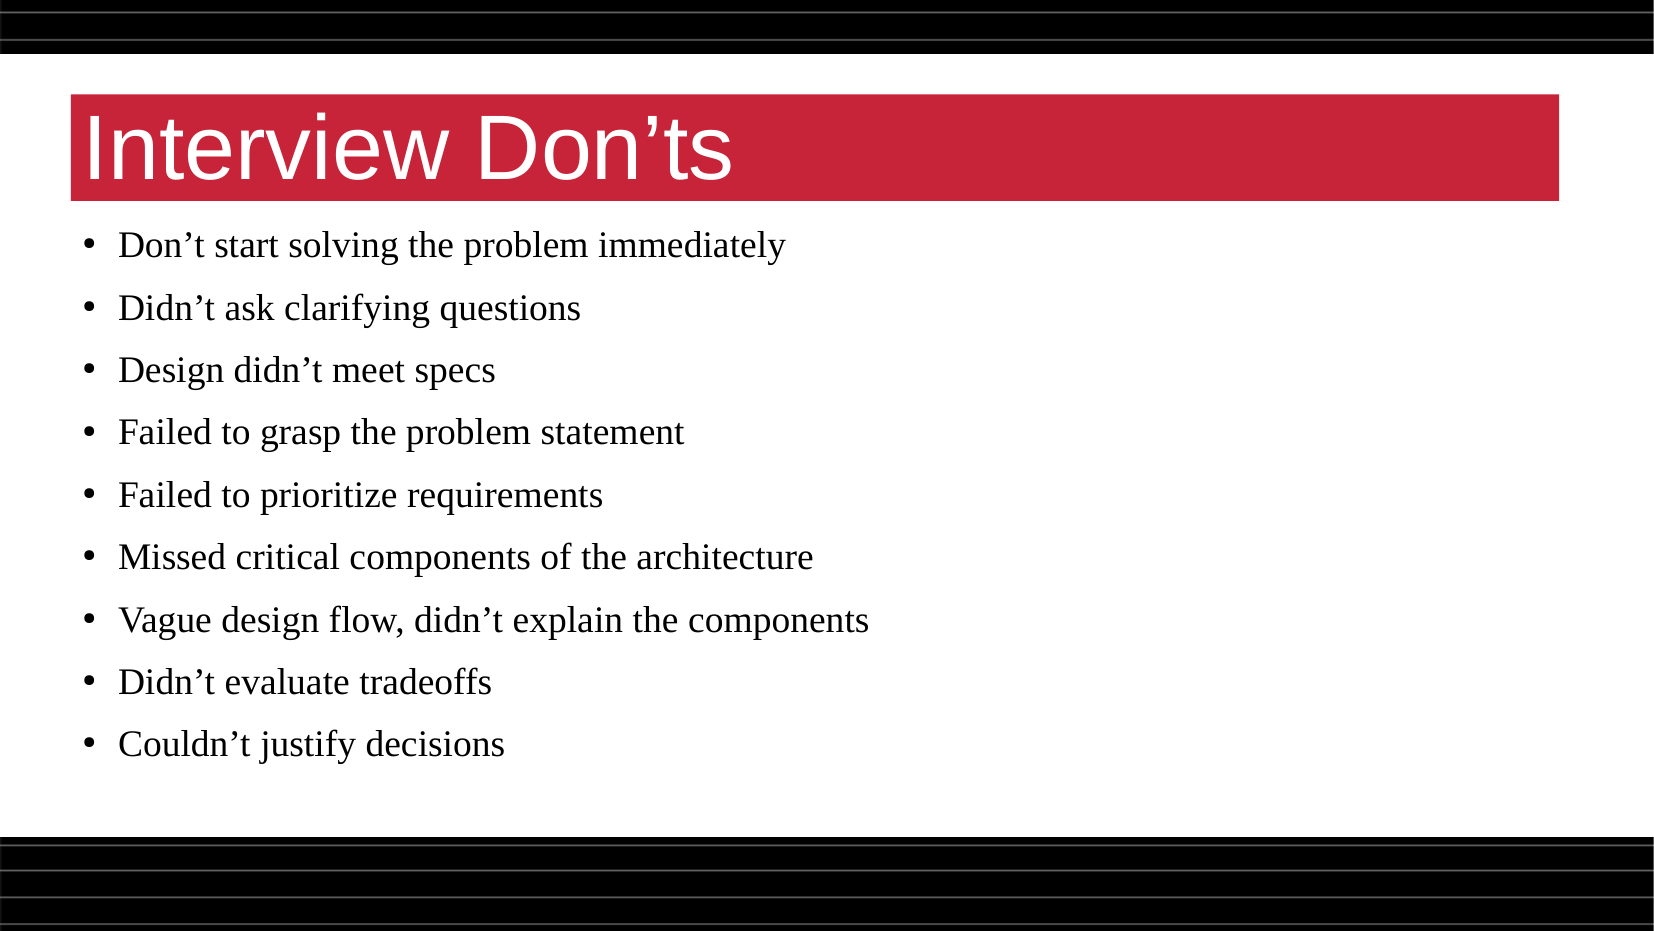

# Interview Don’ts
Don’t start solving the problem immediately
Didn’t ask clarifying questions
Design didn’t meet specs
Failed to grasp the problem statement
Failed to prioritize requirements
Missed critical components of the architecture
Vague design flow, didn’t explain the components
Didn’t evaluate tradeoffs
Couldn’t justify decisions